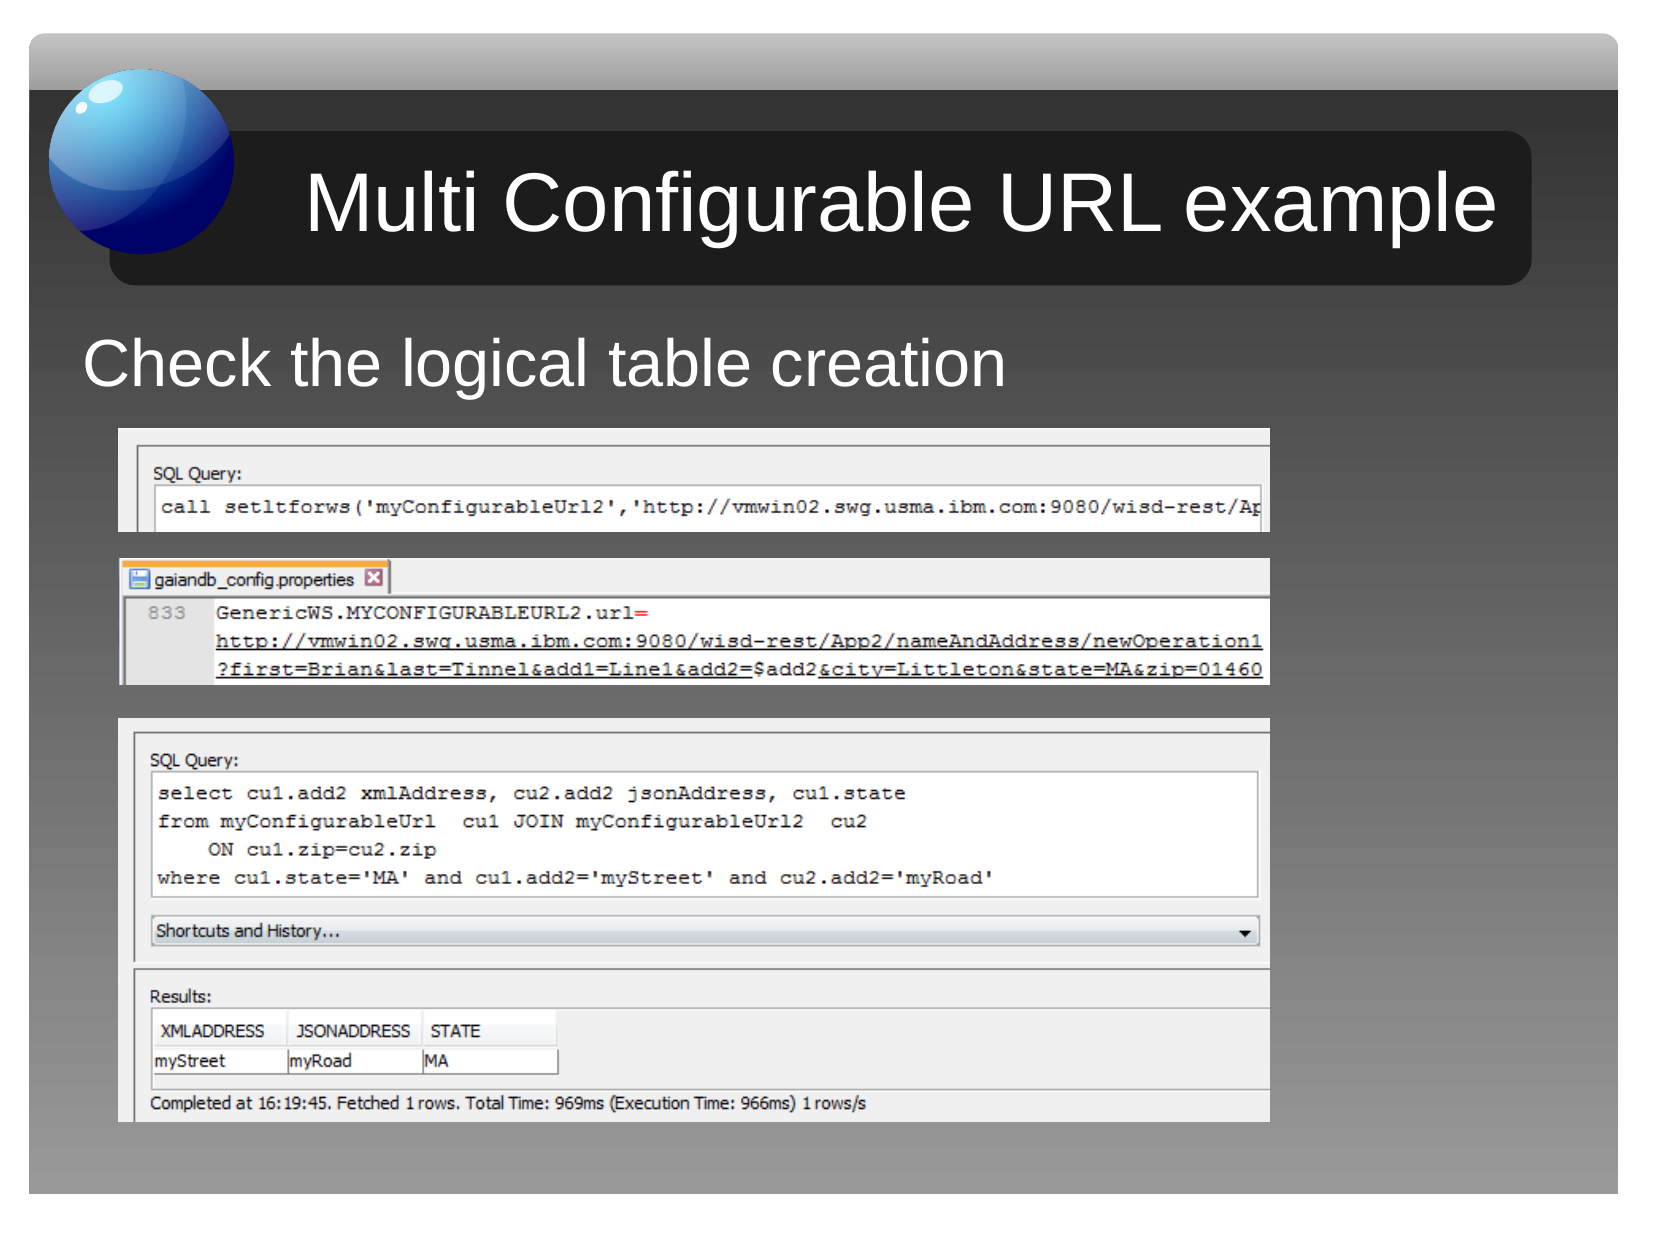

# Multi Configurable URL example
Check the logical table creation